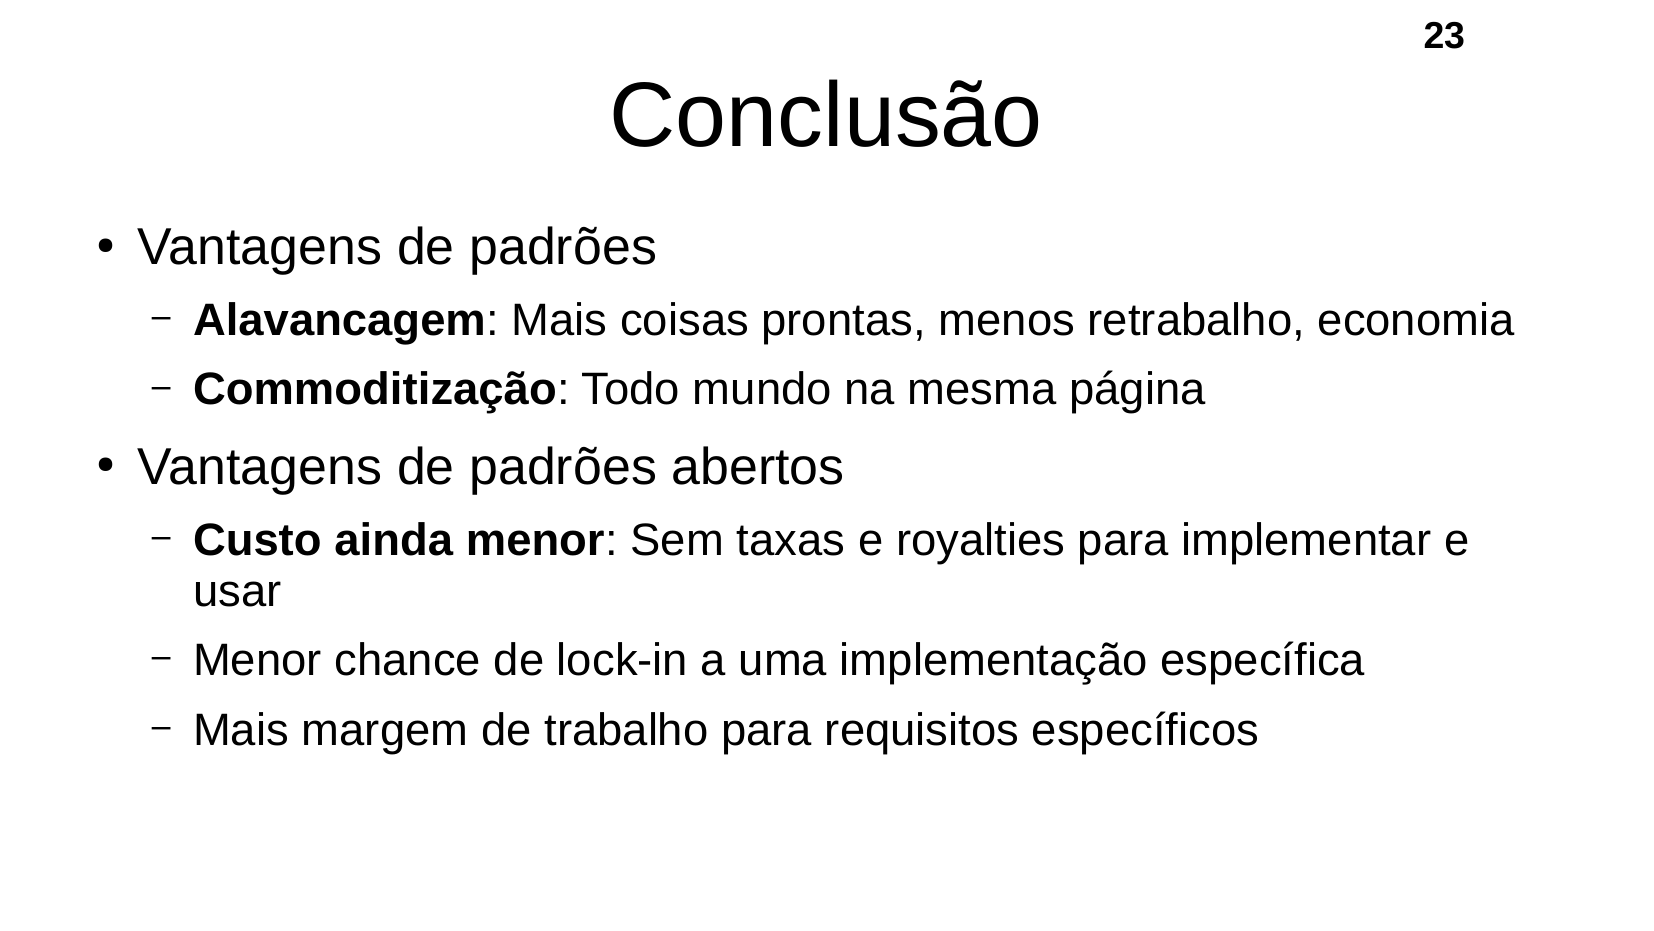

# Conclusão
Vantagens de padrões
Alavancagem: Mais coisas prontas, menos retrabalho, economia
Commoditização: Todo mundo na mesma página
Vantagens de padrões abertos
Custo ainda menor: Sem taxas e royalties para implementar e usar
Menor chance de lock-in a uma implementação específica
Mais margem de trabalho para requisitos específicos